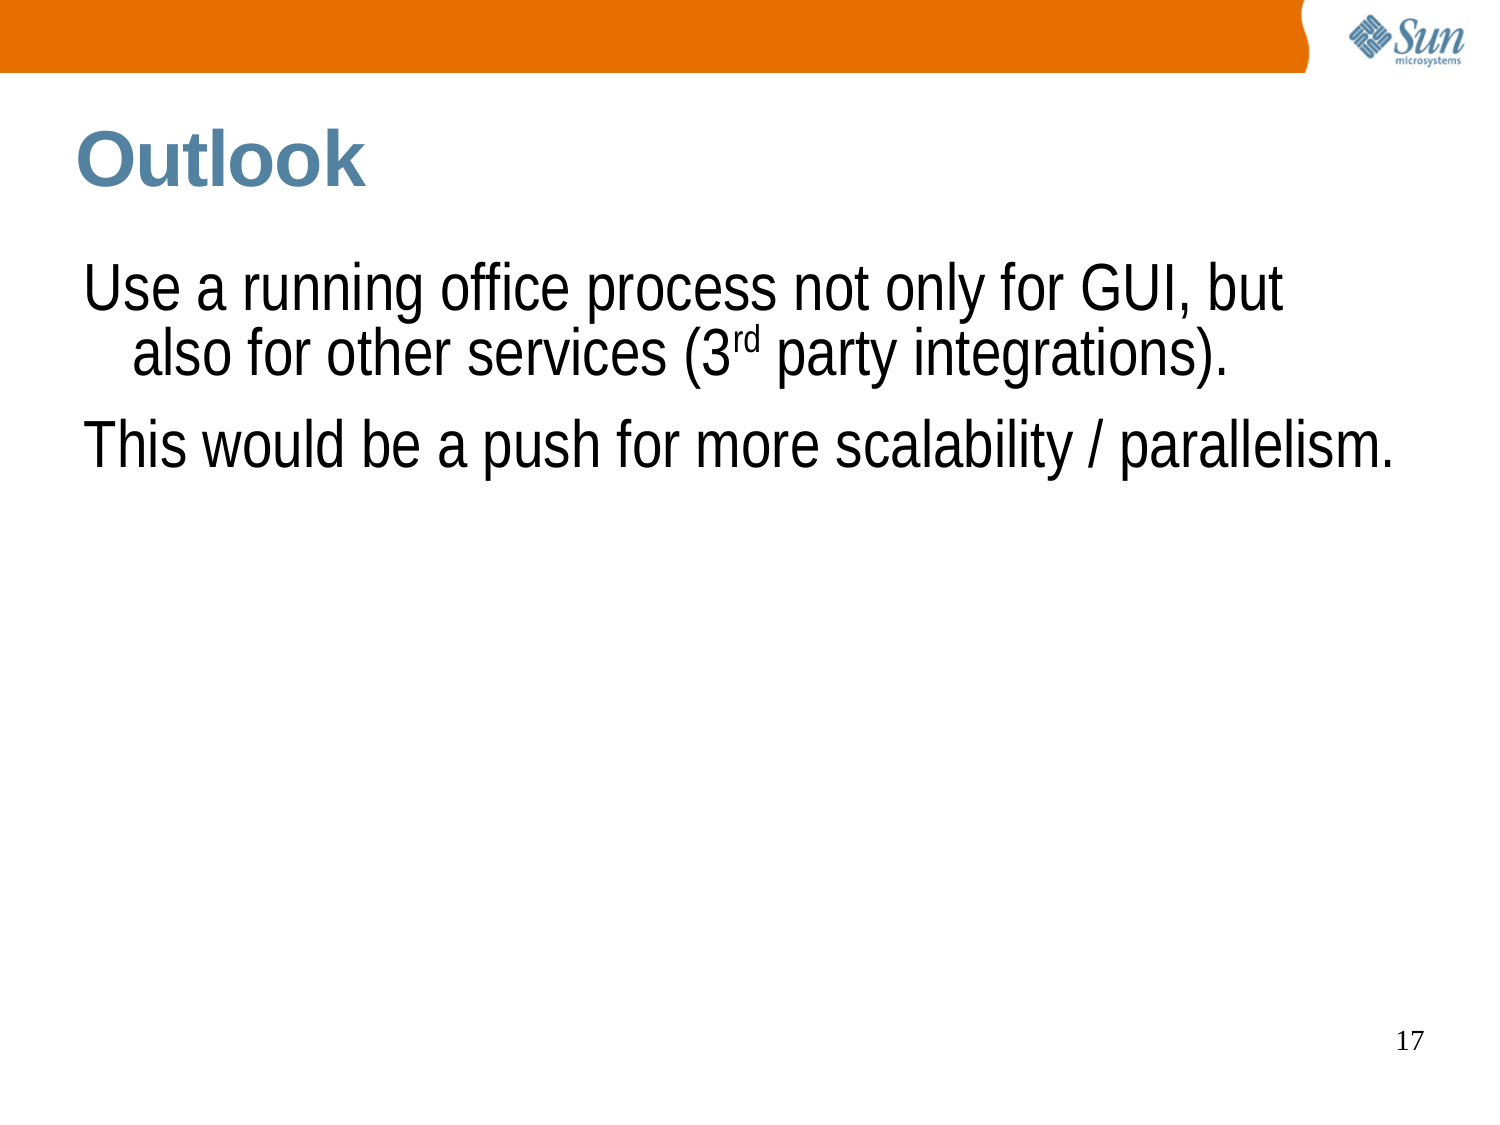

# Outlook
Use a running office process not only for GUI, but also for other services (3rd party integrations).
This would be a push for more scalability / parallelism.
17